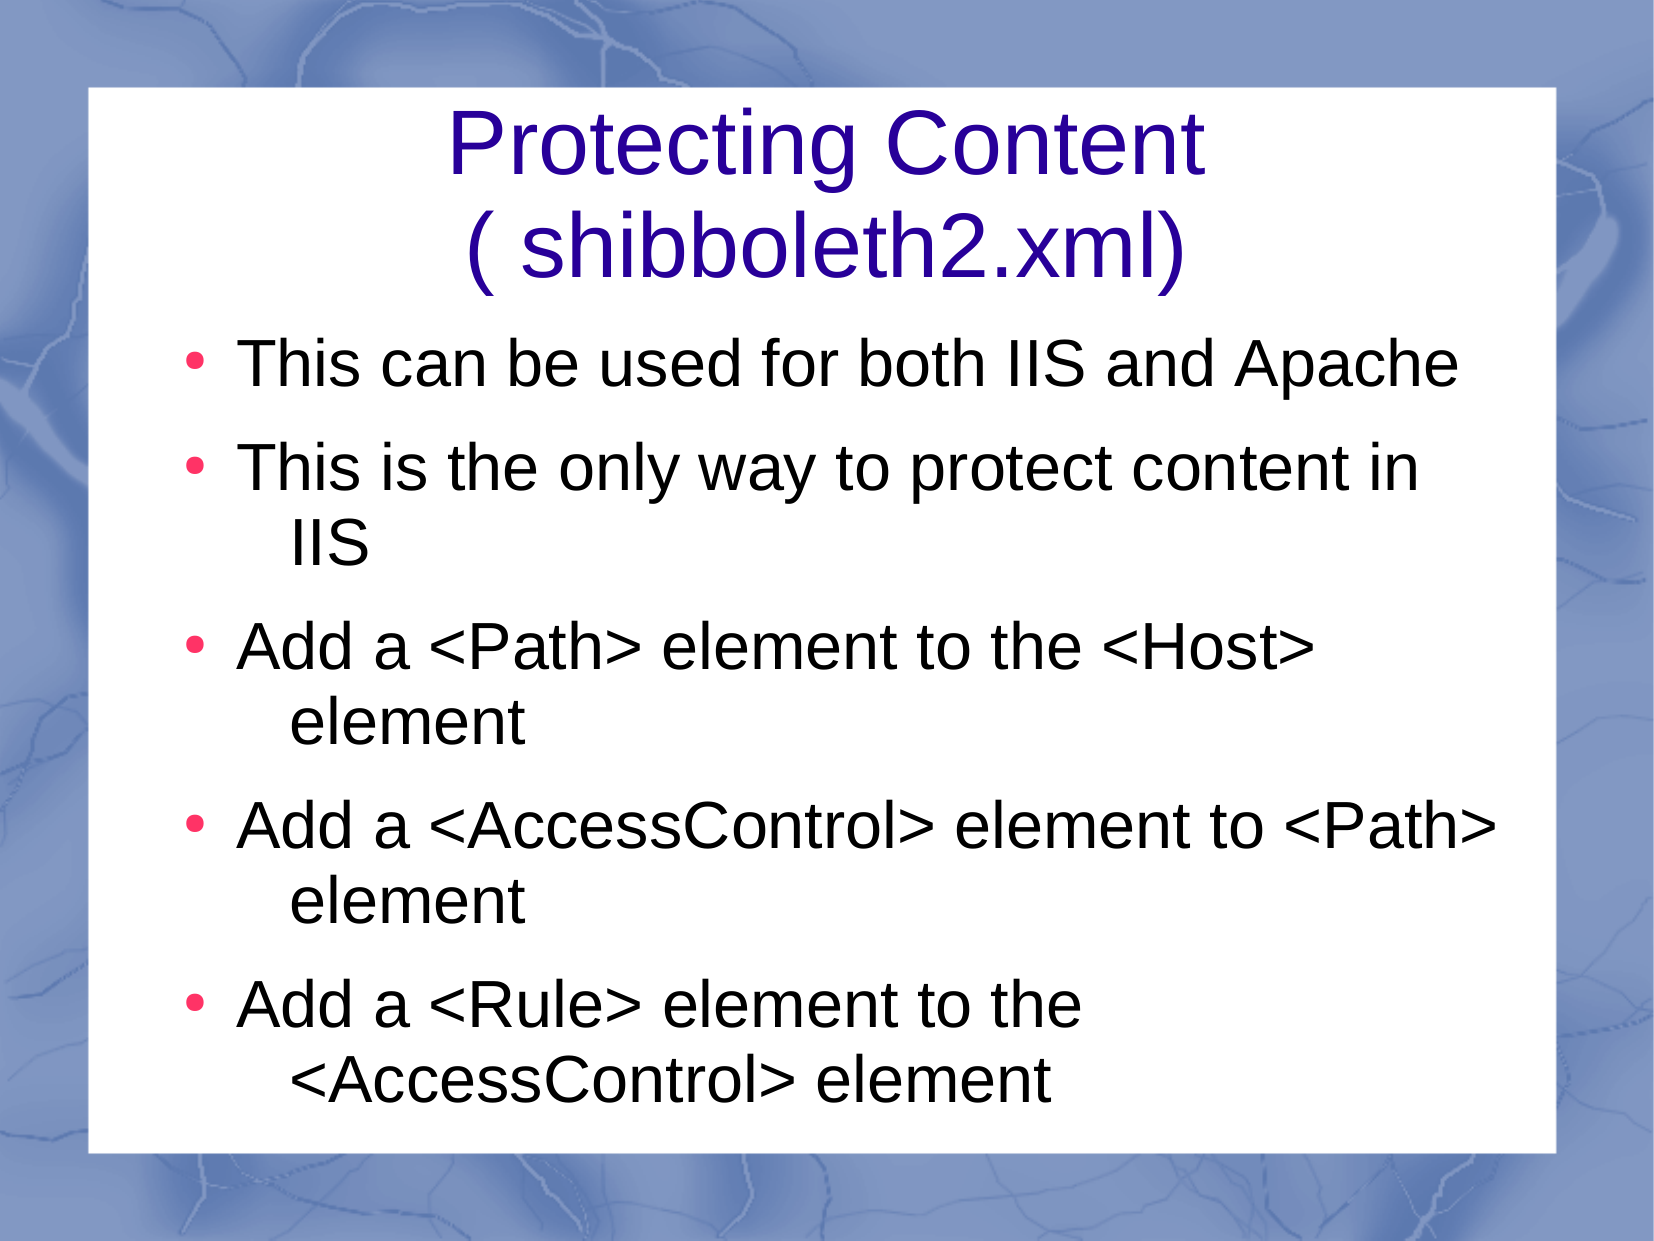

# Protecting Content ( shibboleth2.xml)
This can be used for both IIS and Apache
This is the only way to protect content in IIS
Add a <Path> element to the <Host> element
Add a <AccessControl> element to <Path> element
Add a <Rule> element to the <AccessControl> element